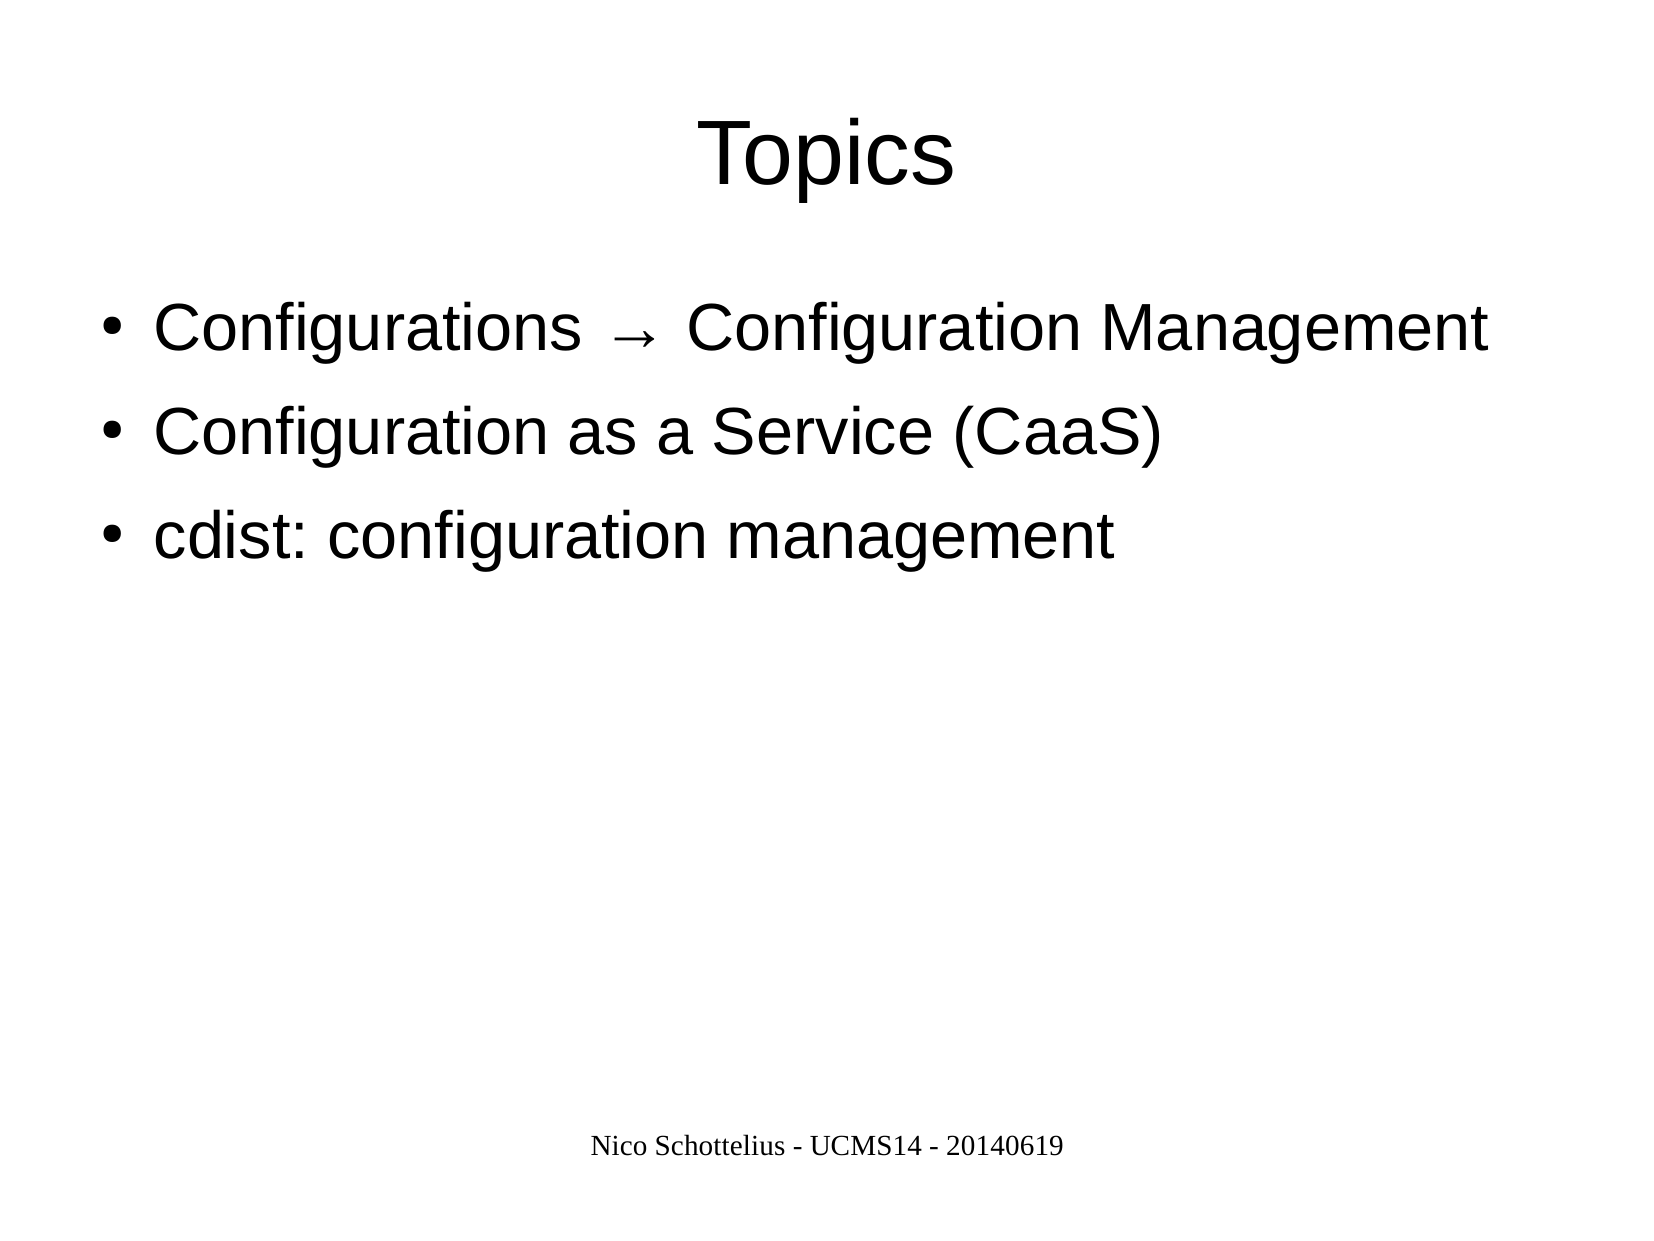

# Topics
Configurations → Configuration Management
Configuration as a Service (CaaS)
cdist: configuration management
Nico Schottelius - UCMS14 - 20140619